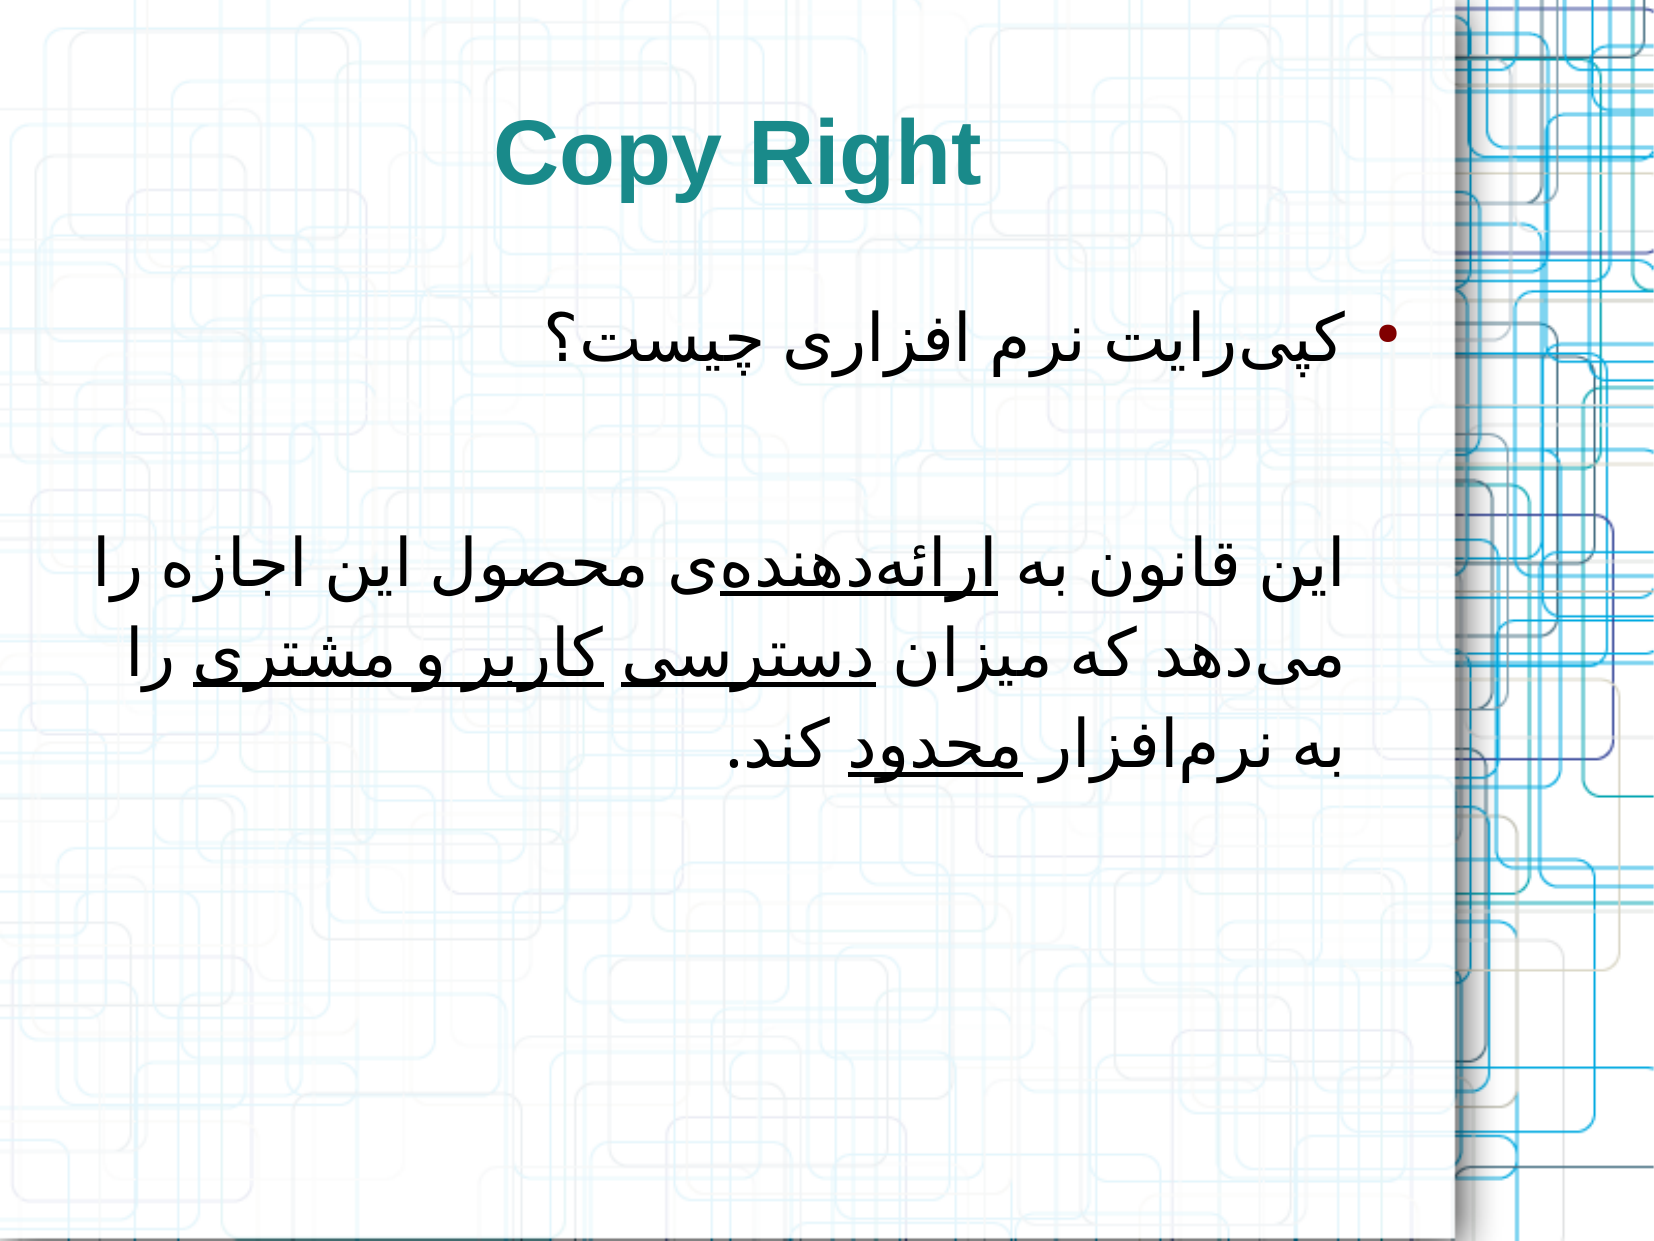

# Copy Right
کپی‌رایت نرم افزاری چیست؟
این قانون به ارائه‌دهنده‌ی محصول این اجازه را می‌دهد که میزان دسترسی کاربر و مشتری را به نرم‌افزار محدود کند.